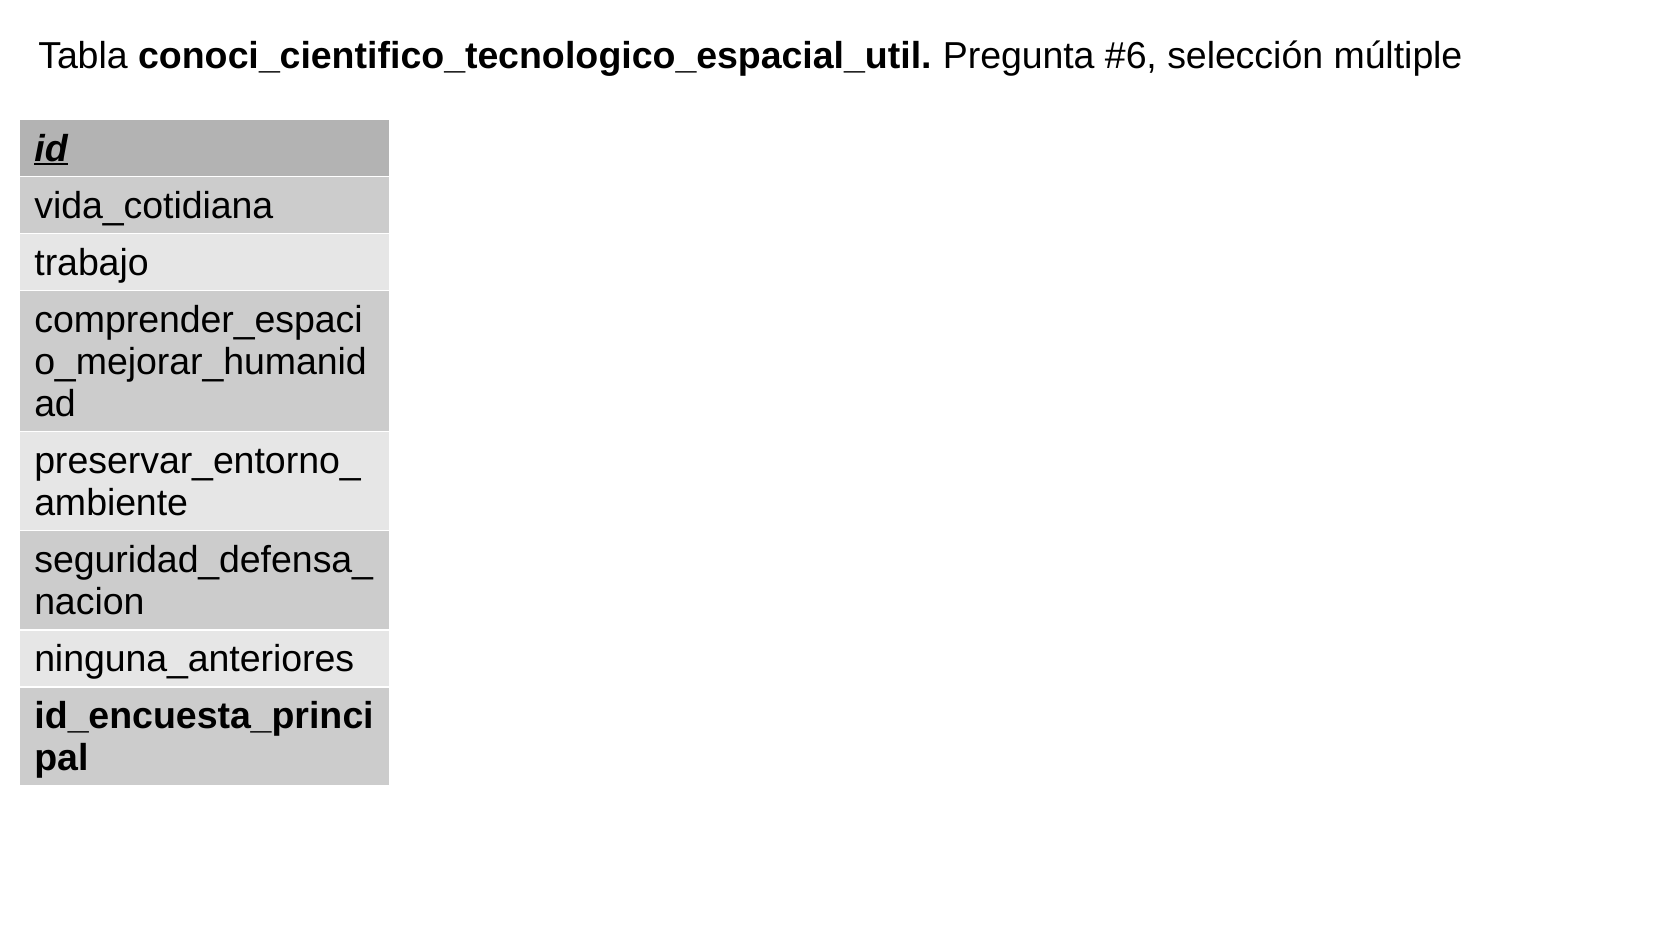

Tabla conoci_cientifico_tecnologico_espacial_util. Pregunta #6, selección múltiple
| id |
| --- |
| vida\_cotidiana |
| trabajo |
| comprender\_espacio\_mejorar\_humanidad |
| preservar\_entorno\_ambiente |
| seguridad\_defensa\_nacion |
| ninguna\_anteriores |
| id\_encuesta\_principal |